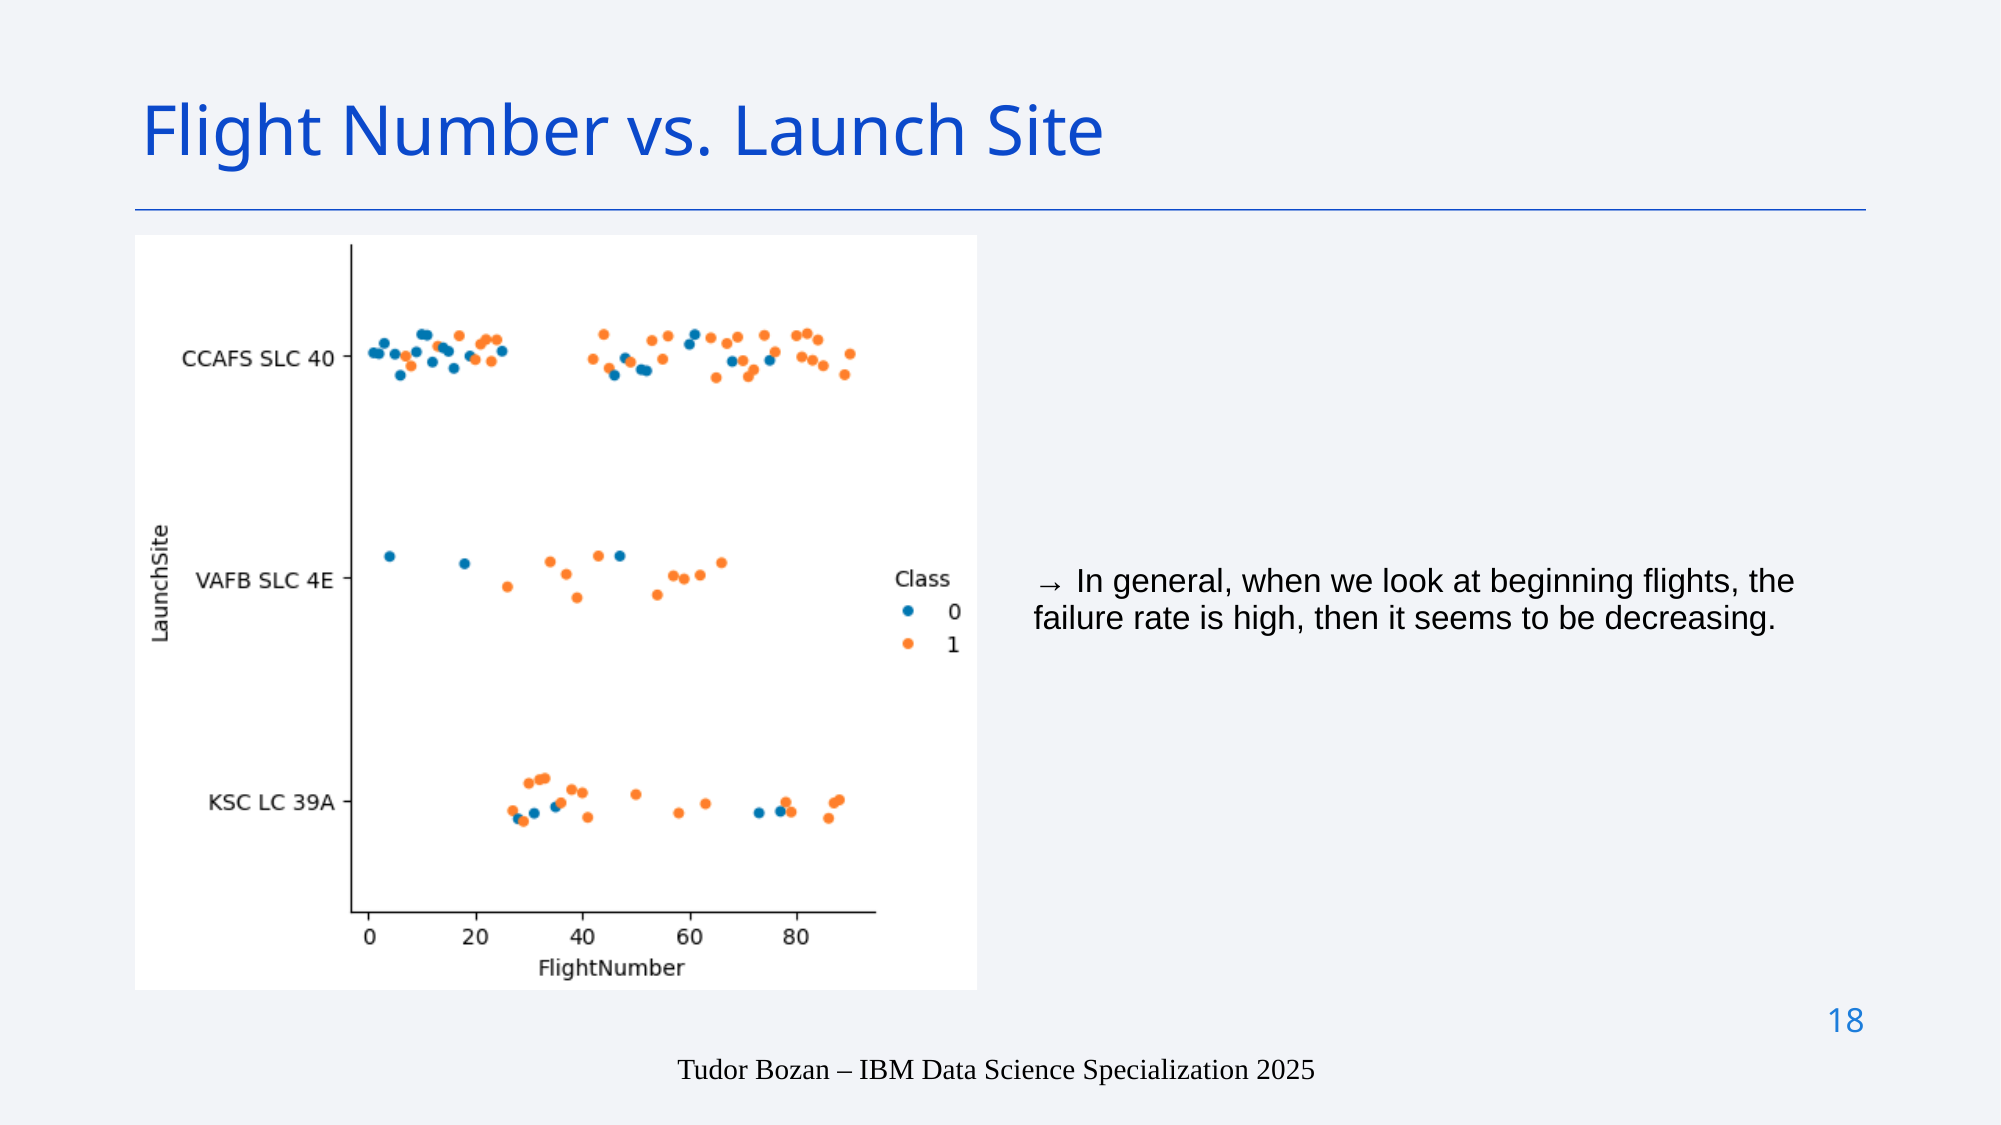

Flight Number vs. Launch Site
→ In general, when we look at beginning flights, the failure rate is high, then it seems to be decreasing.